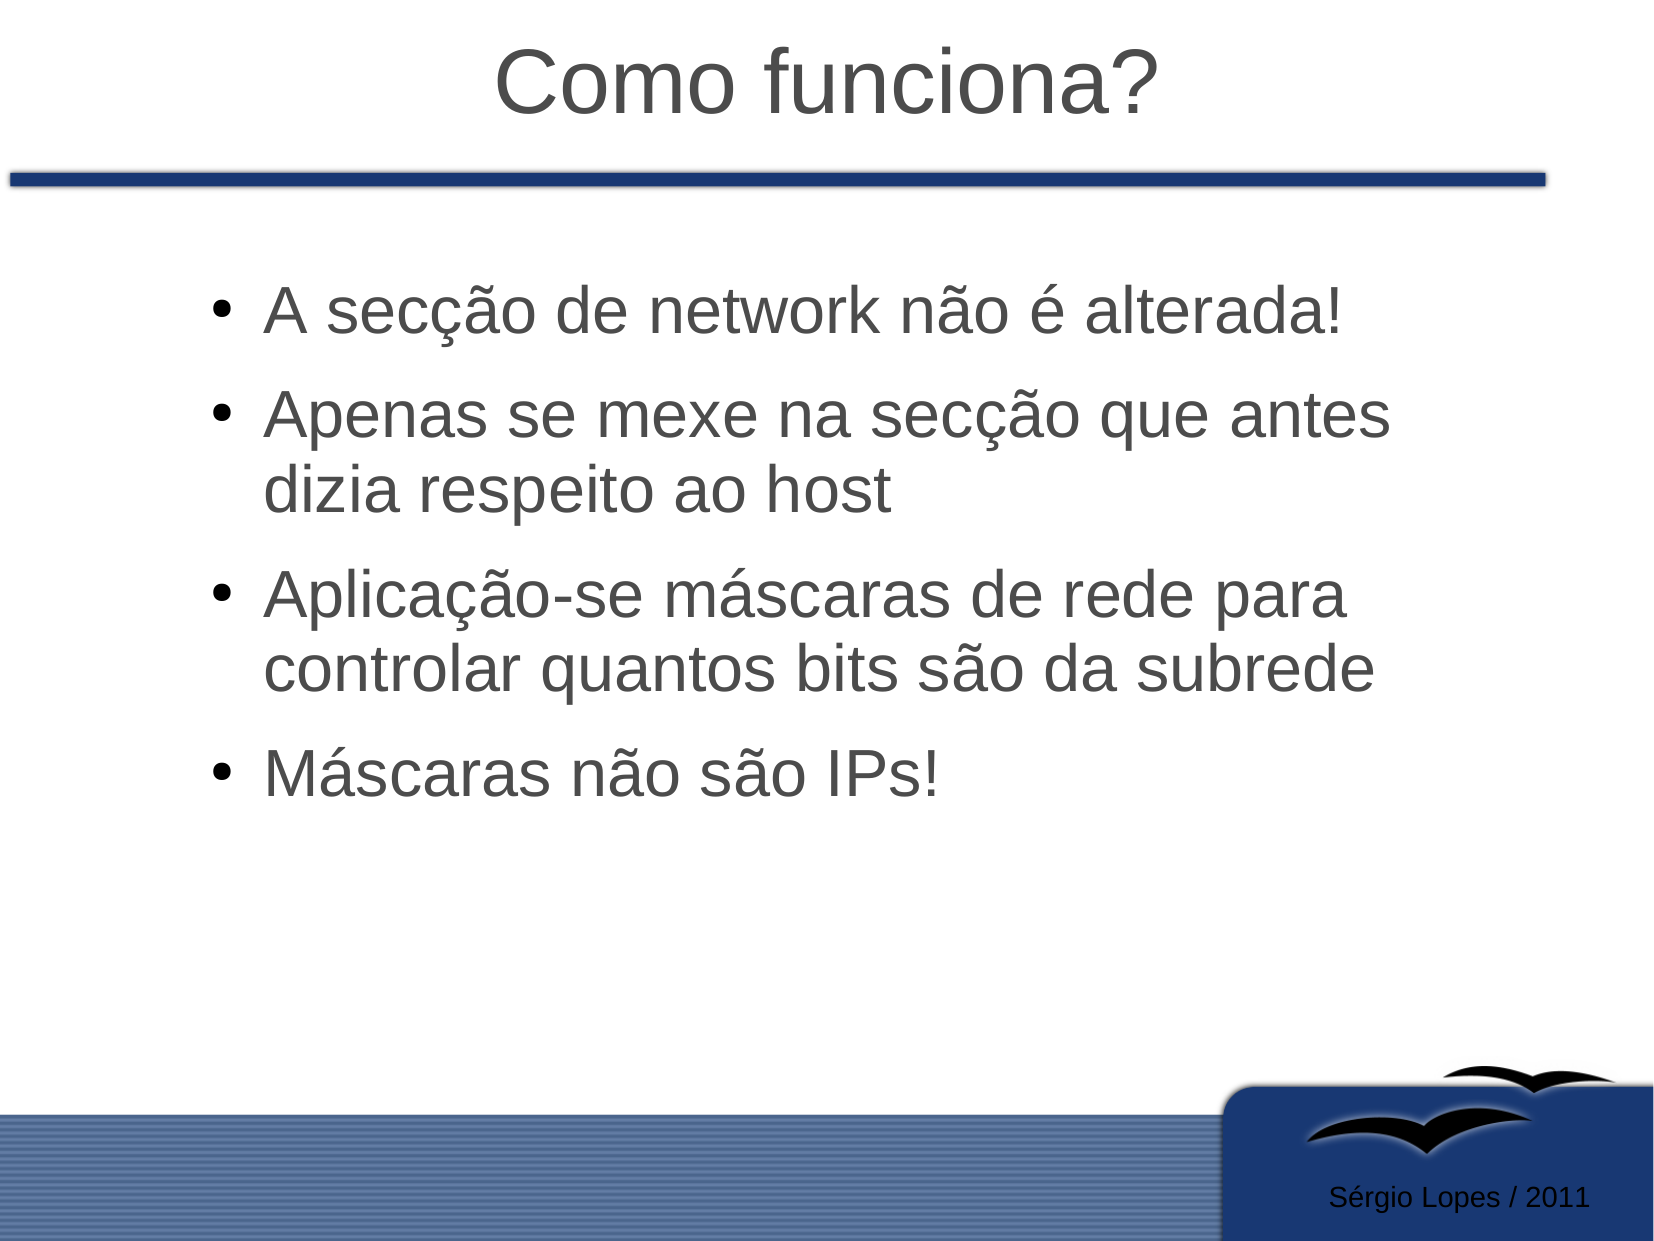

# Como funciona?
A secção de network não é alterada!
Apenas se mexe na secção que antes dizia respeito ao host
Aplicação-se máscaras de rede para controlar quantos bits são da subrede
Máscaras não são IPs!
Sérgio Lopes / 2011